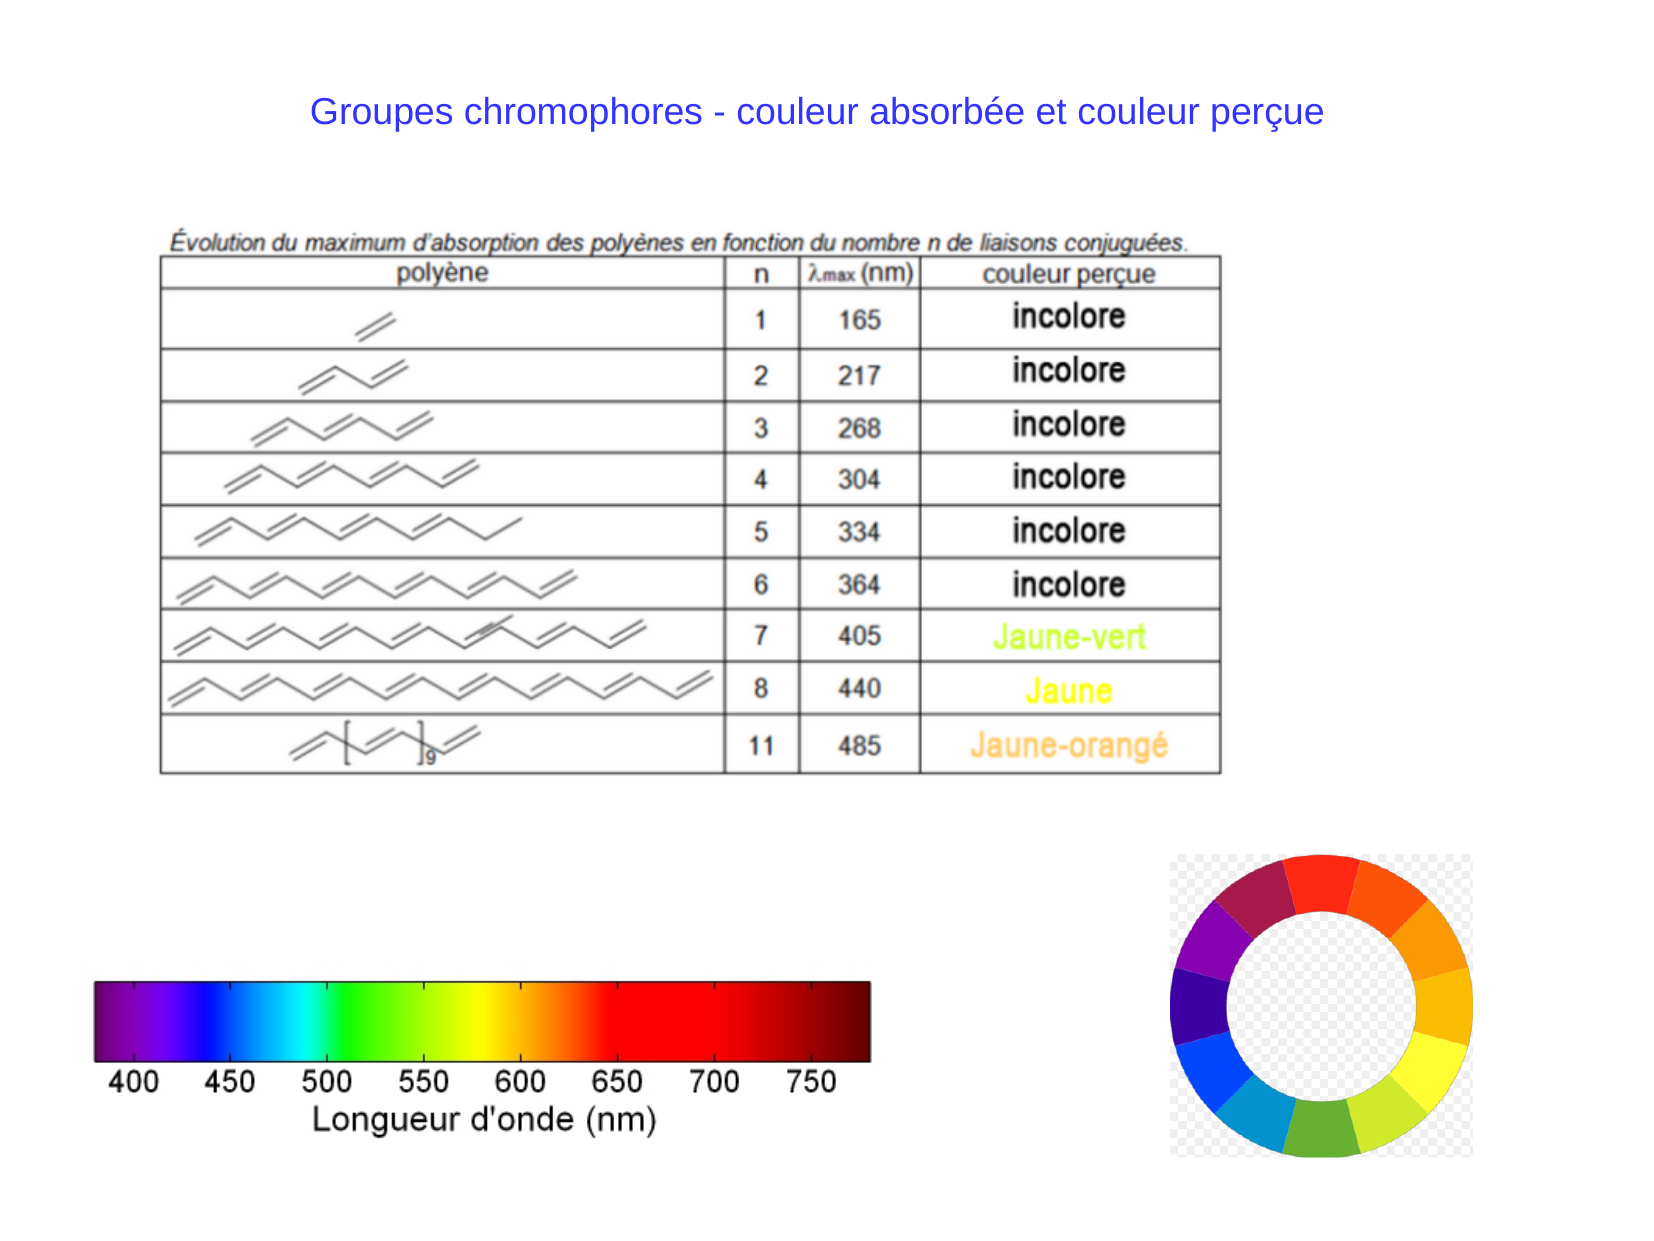

Groupes chromophores - couleur absorbée et couleur perçue